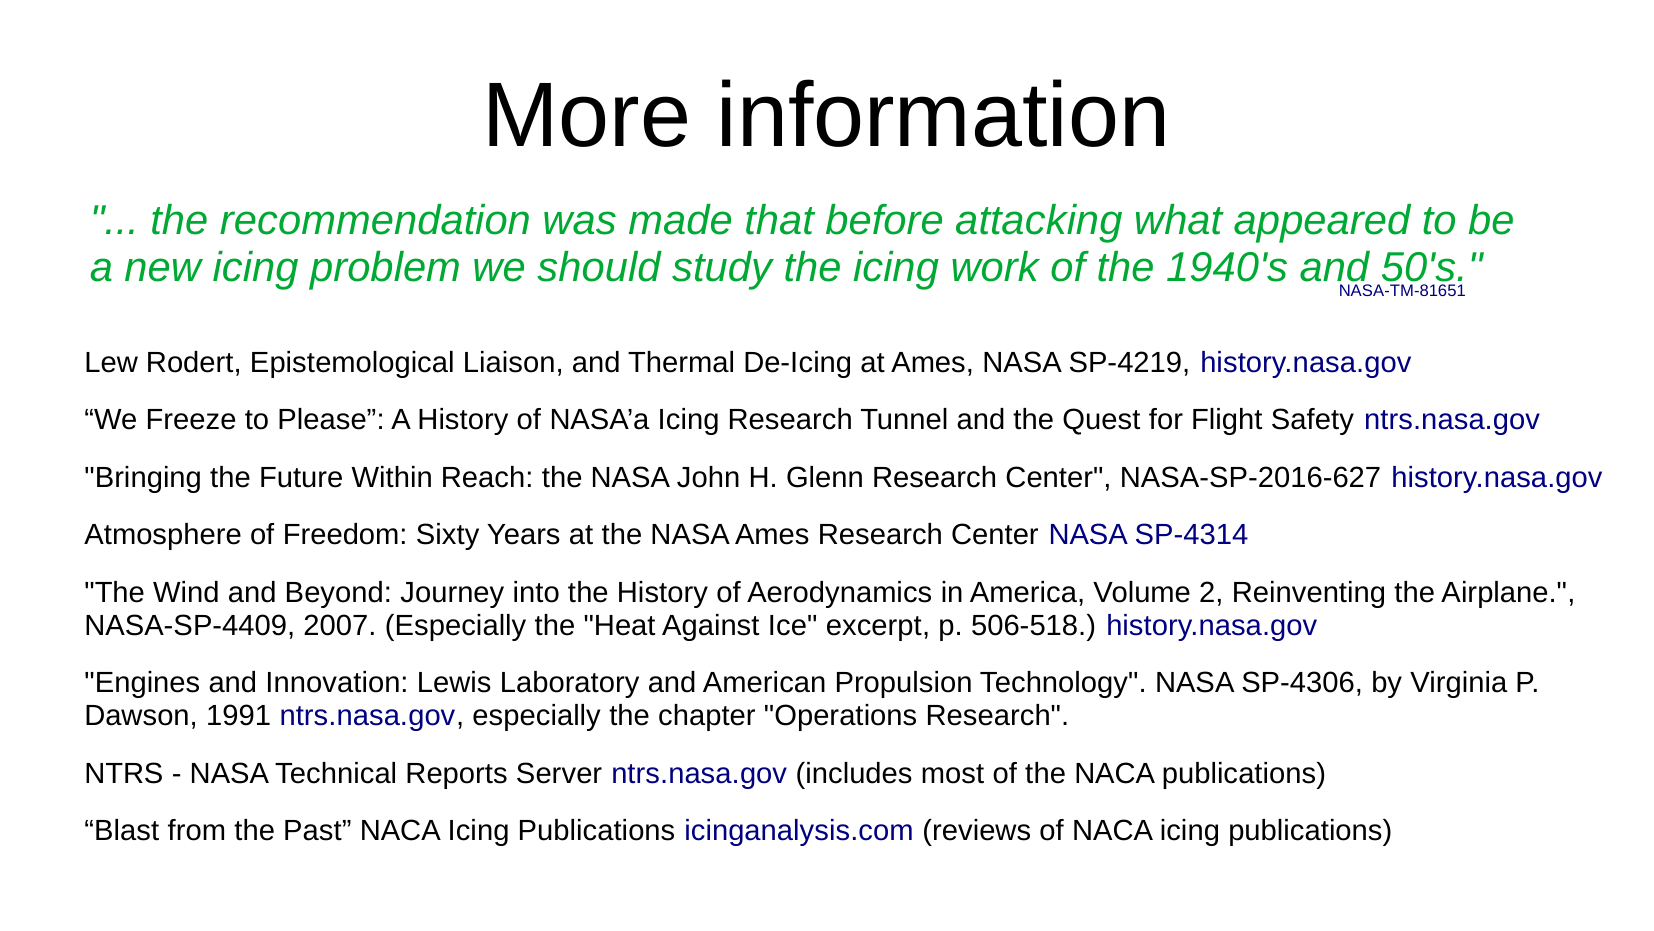

# More information
"... the recommendation was made that before attacking what appeared to be a new icing problem we should study the icing work of the 1940's and 50's."
NASA-TM-81651
Lew Rodert, Epistemological Liaison, and Thermal De-Icing at Ames, NASA SP-4219, history.nasa.gov
“We Freeze to Please”: A History of NASA’a Icing Research Tunnel and the Quest for Flight Safety ntrs.nasa.gov
"Bringing the Future Within Reach: the NASA John H. Glenn Research Center", NASA-SP-2016-627 history.nasa.gov
Atmosphere of Freedom: Sixty Years at the NASA Ames Research Center NASA SP-4314
"The Wind and Beyond: Journey into the History of Aerodynamics in America, Volume 2, Reinventing the Airplane.", NASA-SP-4409, 2007. (Especially the "Heat Against Ice" excerpt, p. 506-518.) history.nasa.gov
"Engines and Innovation: Lewis Laboratory and American Propulsion Technology". NASA SP-4306, by Virginia P. Dawson, 1991 ntrs.nasa.gov, especially the chapter "Operations Research".
NTRS - NASA Technical Reports Server ntrs.nasa.gov (includes most of the NACA publications)
“Blast from the Past” NACA Icing Publications icinganalysis.com (reviews of NACA icing publications)